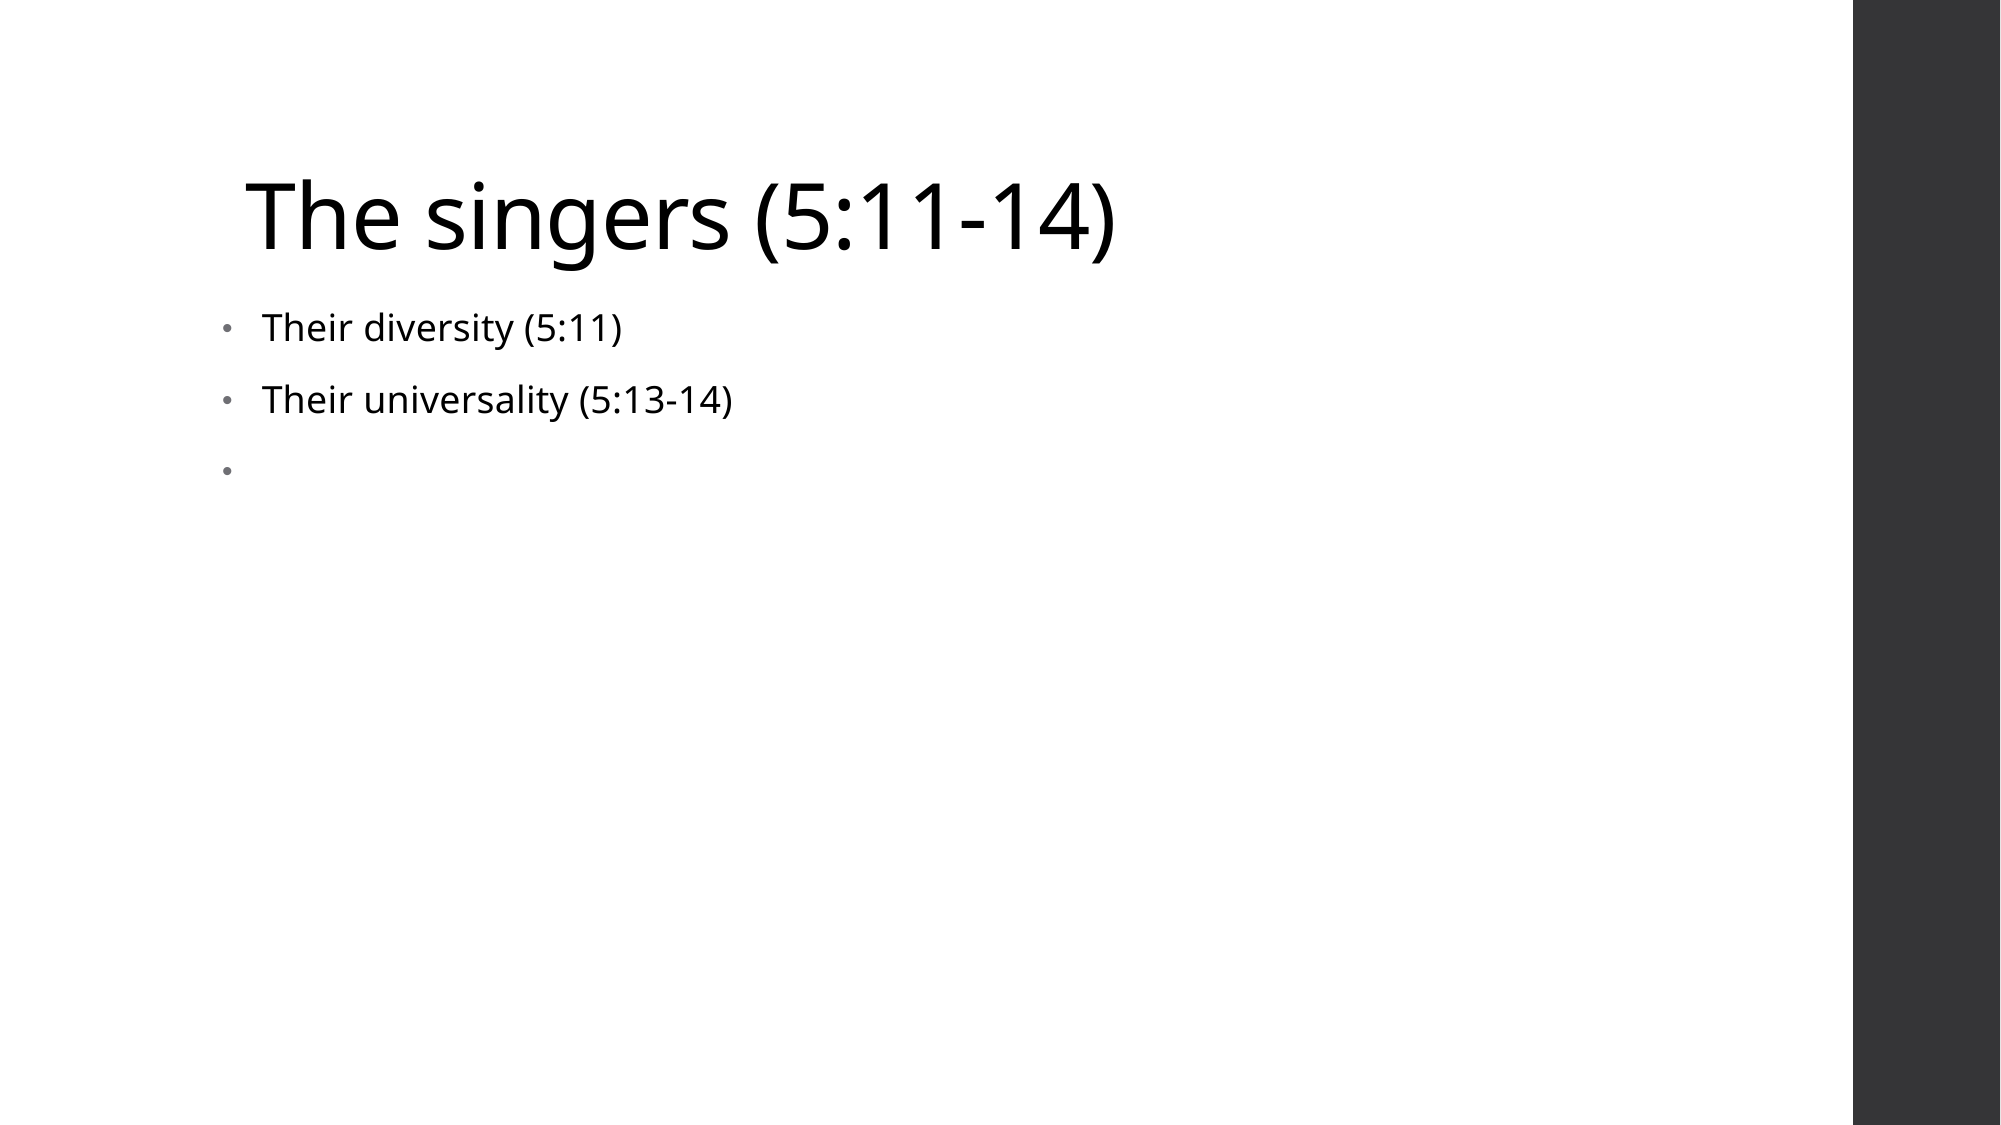

# The singers (5:11-14)
 Their diversity (5:11)
 Their universality (5:13-14)